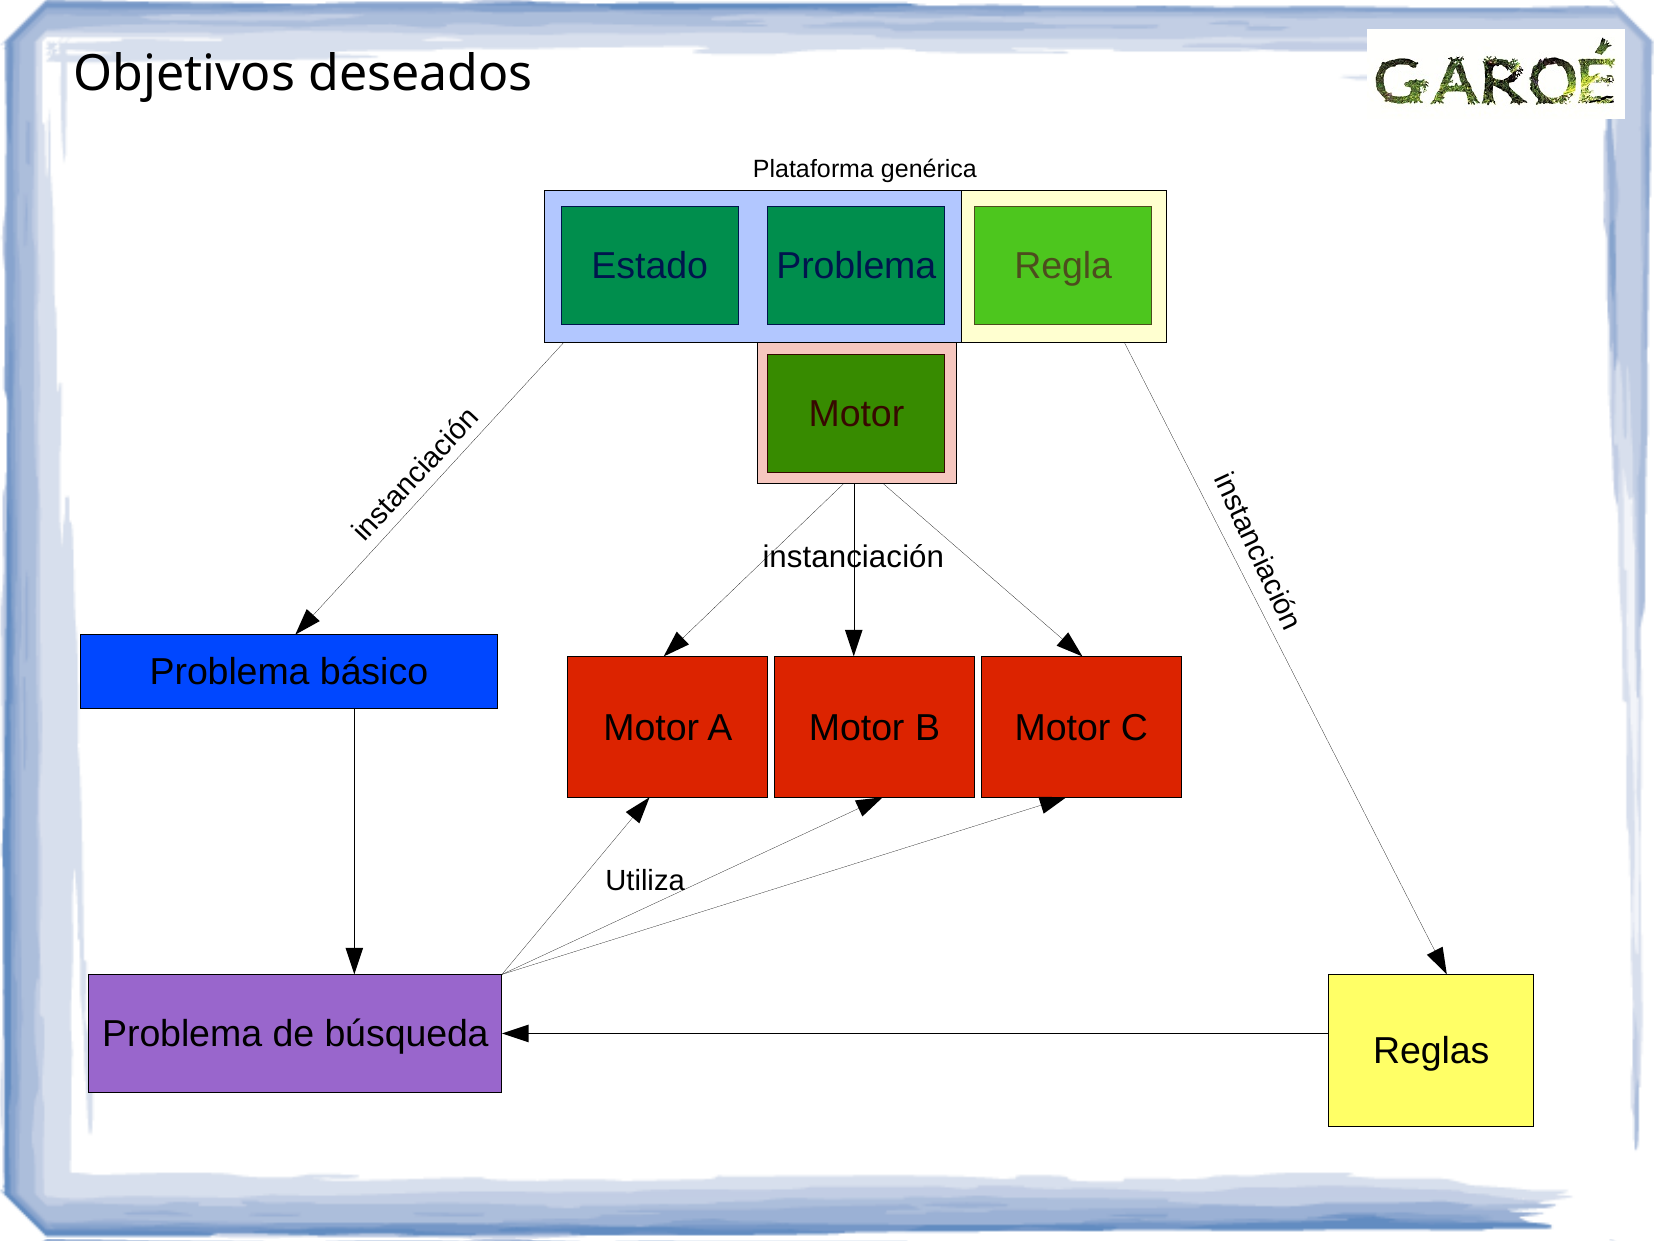

Objetivos deseados
Plataforma genérica
Estado
Problema
Regla
Motor
instanciación
instanciación
instanciación
Problema básico
Motor A
Motor B
Motor C
Utiliza
Problema de búsqueda
Reglas